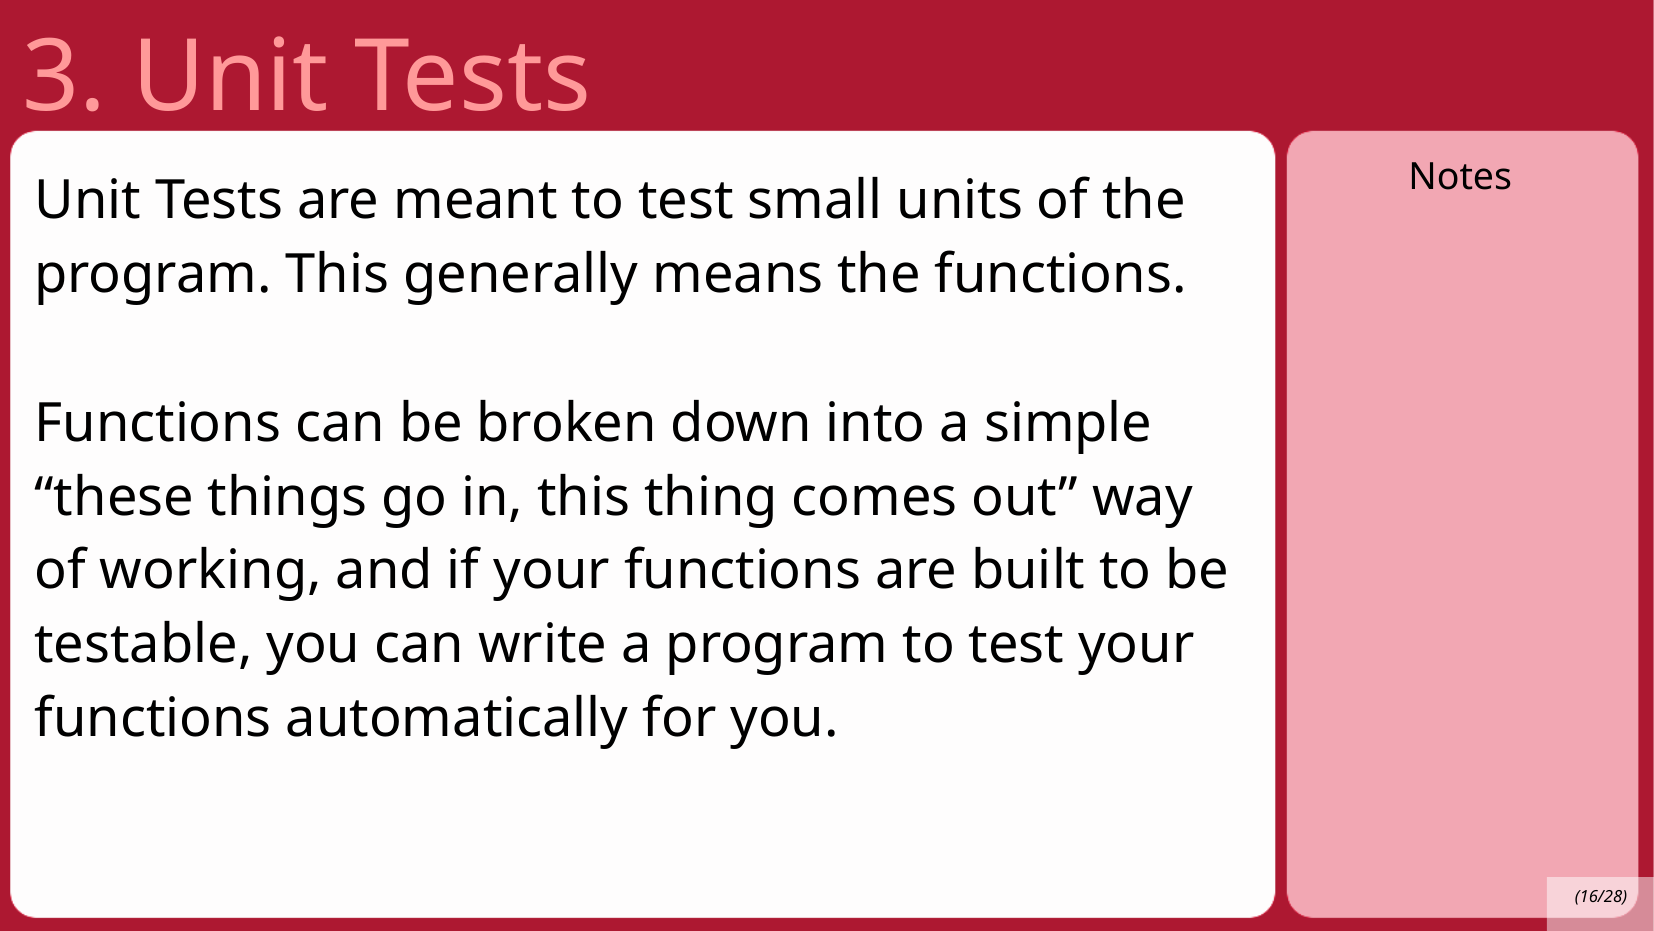

# 3. Unit Tests
Notes
Unit Tests are meant to test small units of the program. This generally means the functions.
Functions can be broken down into a simple “these things go in, this thing comes out” way of working, and if your functions are built to be testable, you can write a program to test your functions automatically for you.